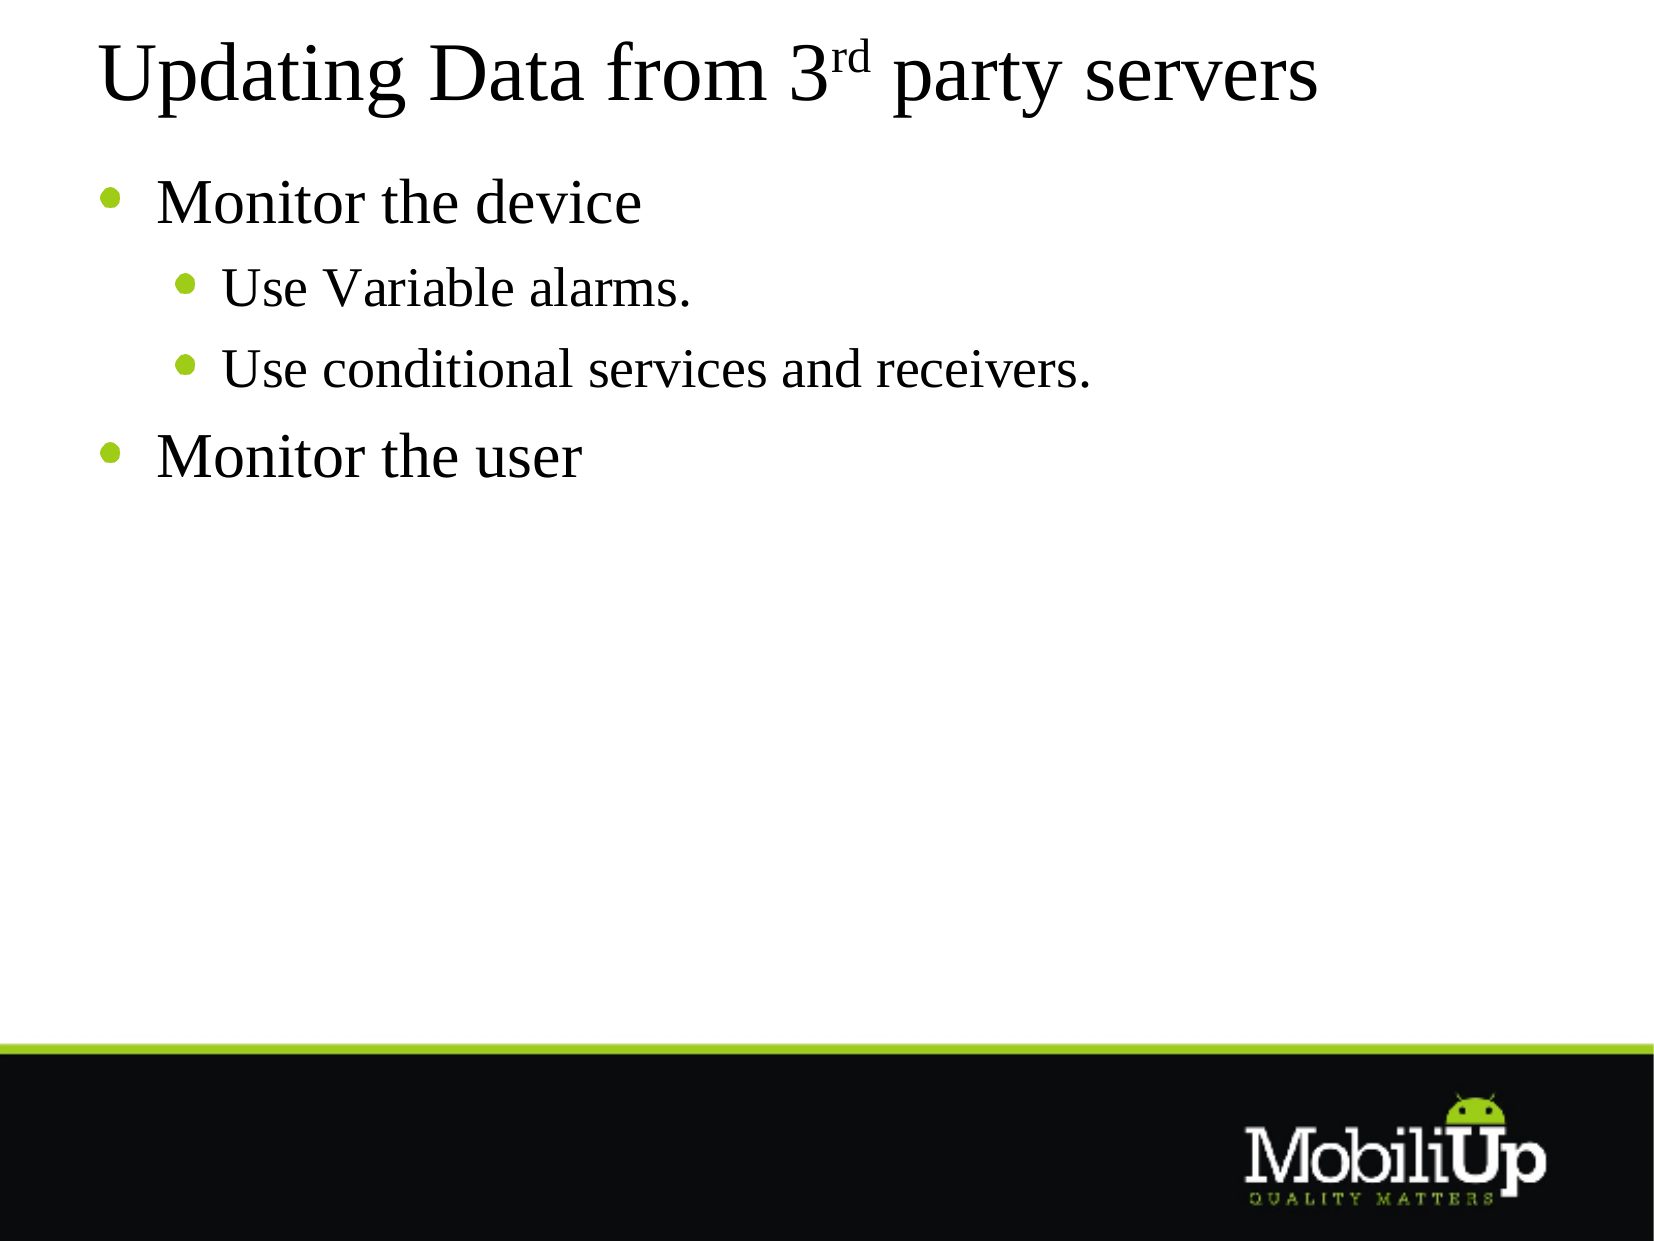

# Updating Data from 3rd party servers
Monitor the device
Use Variable alarms.
Use conditional services and receivers.
Monitor the user